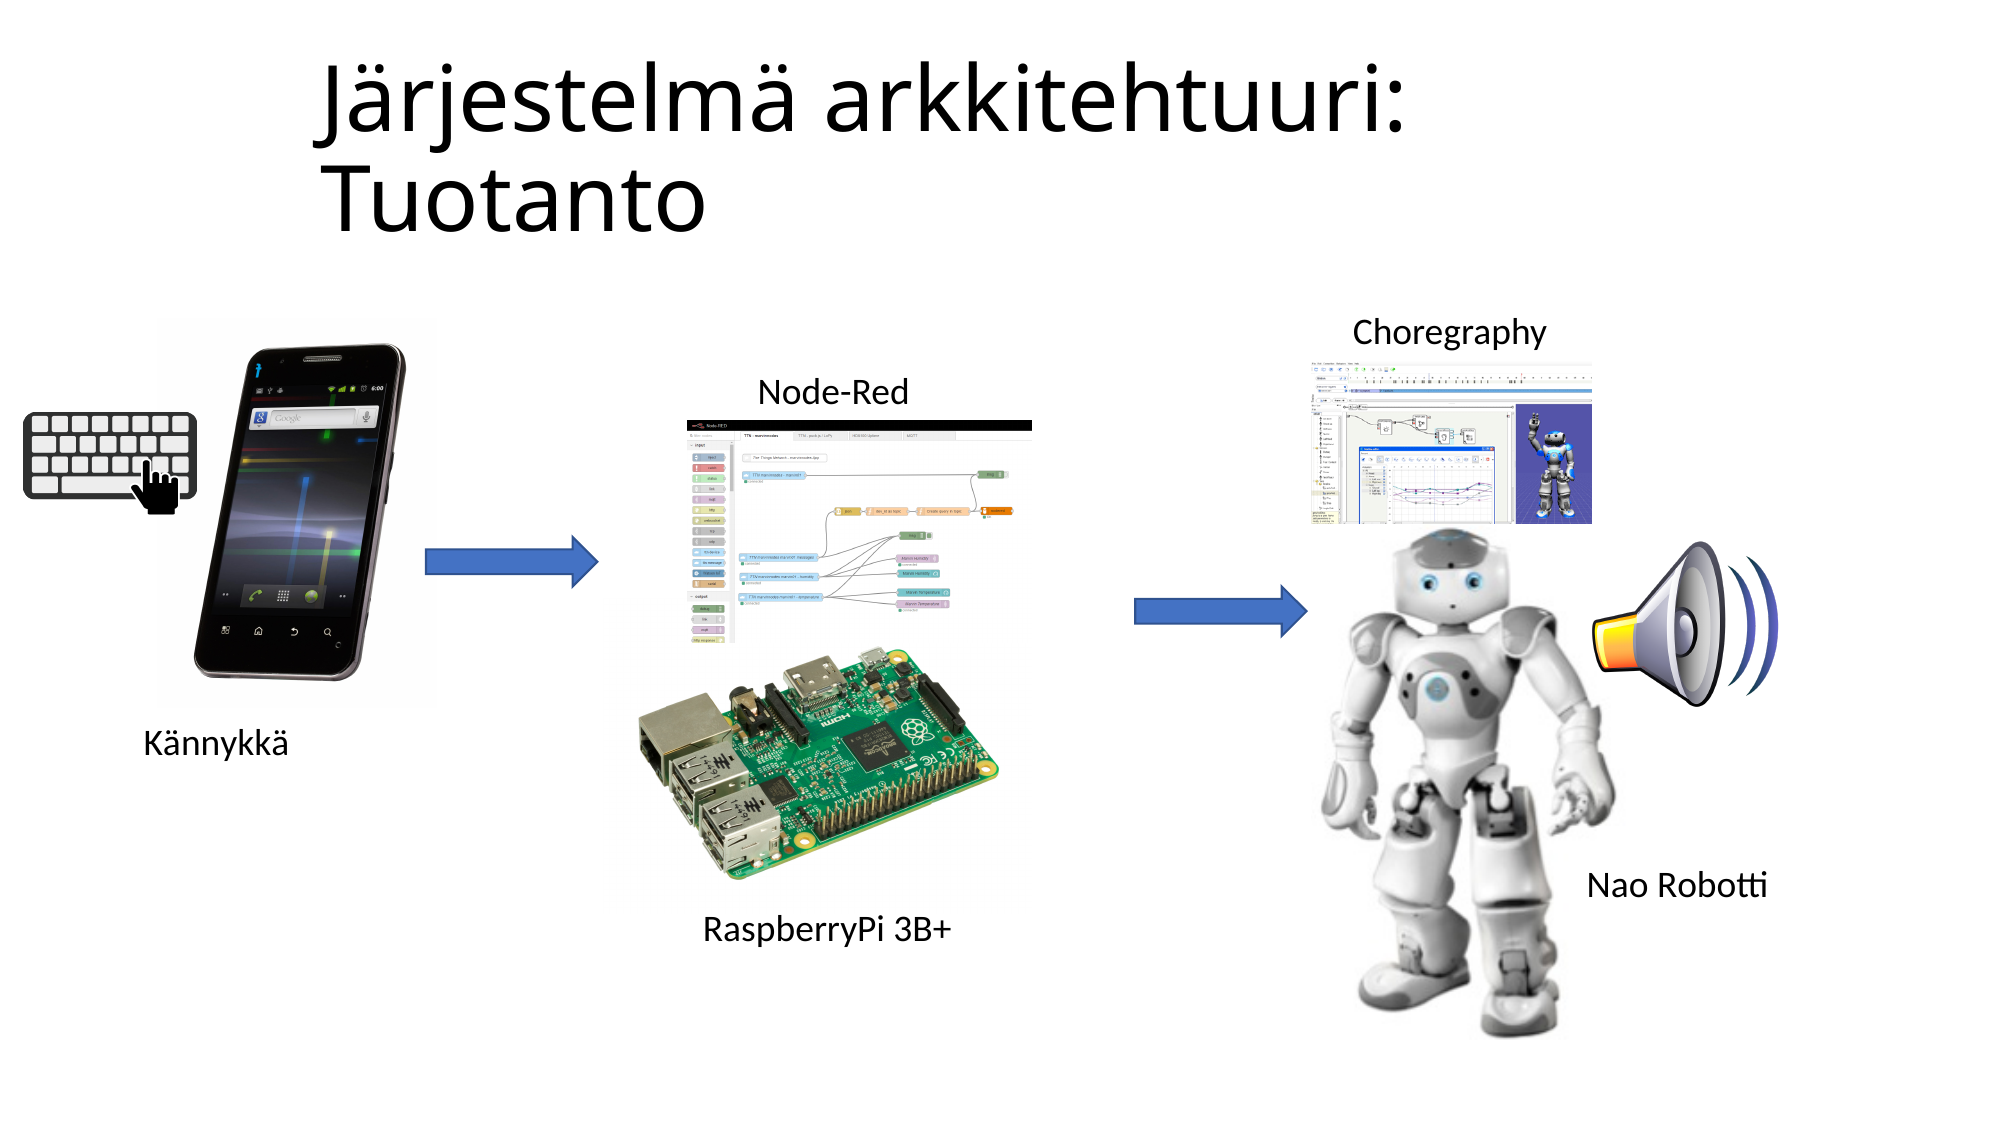

# Järjestelmä arkkitehtuuri: Tuotanto
Choregraphy
Node-Red
Kännykkä
Nao Robotti
RaspberryPi 3B+